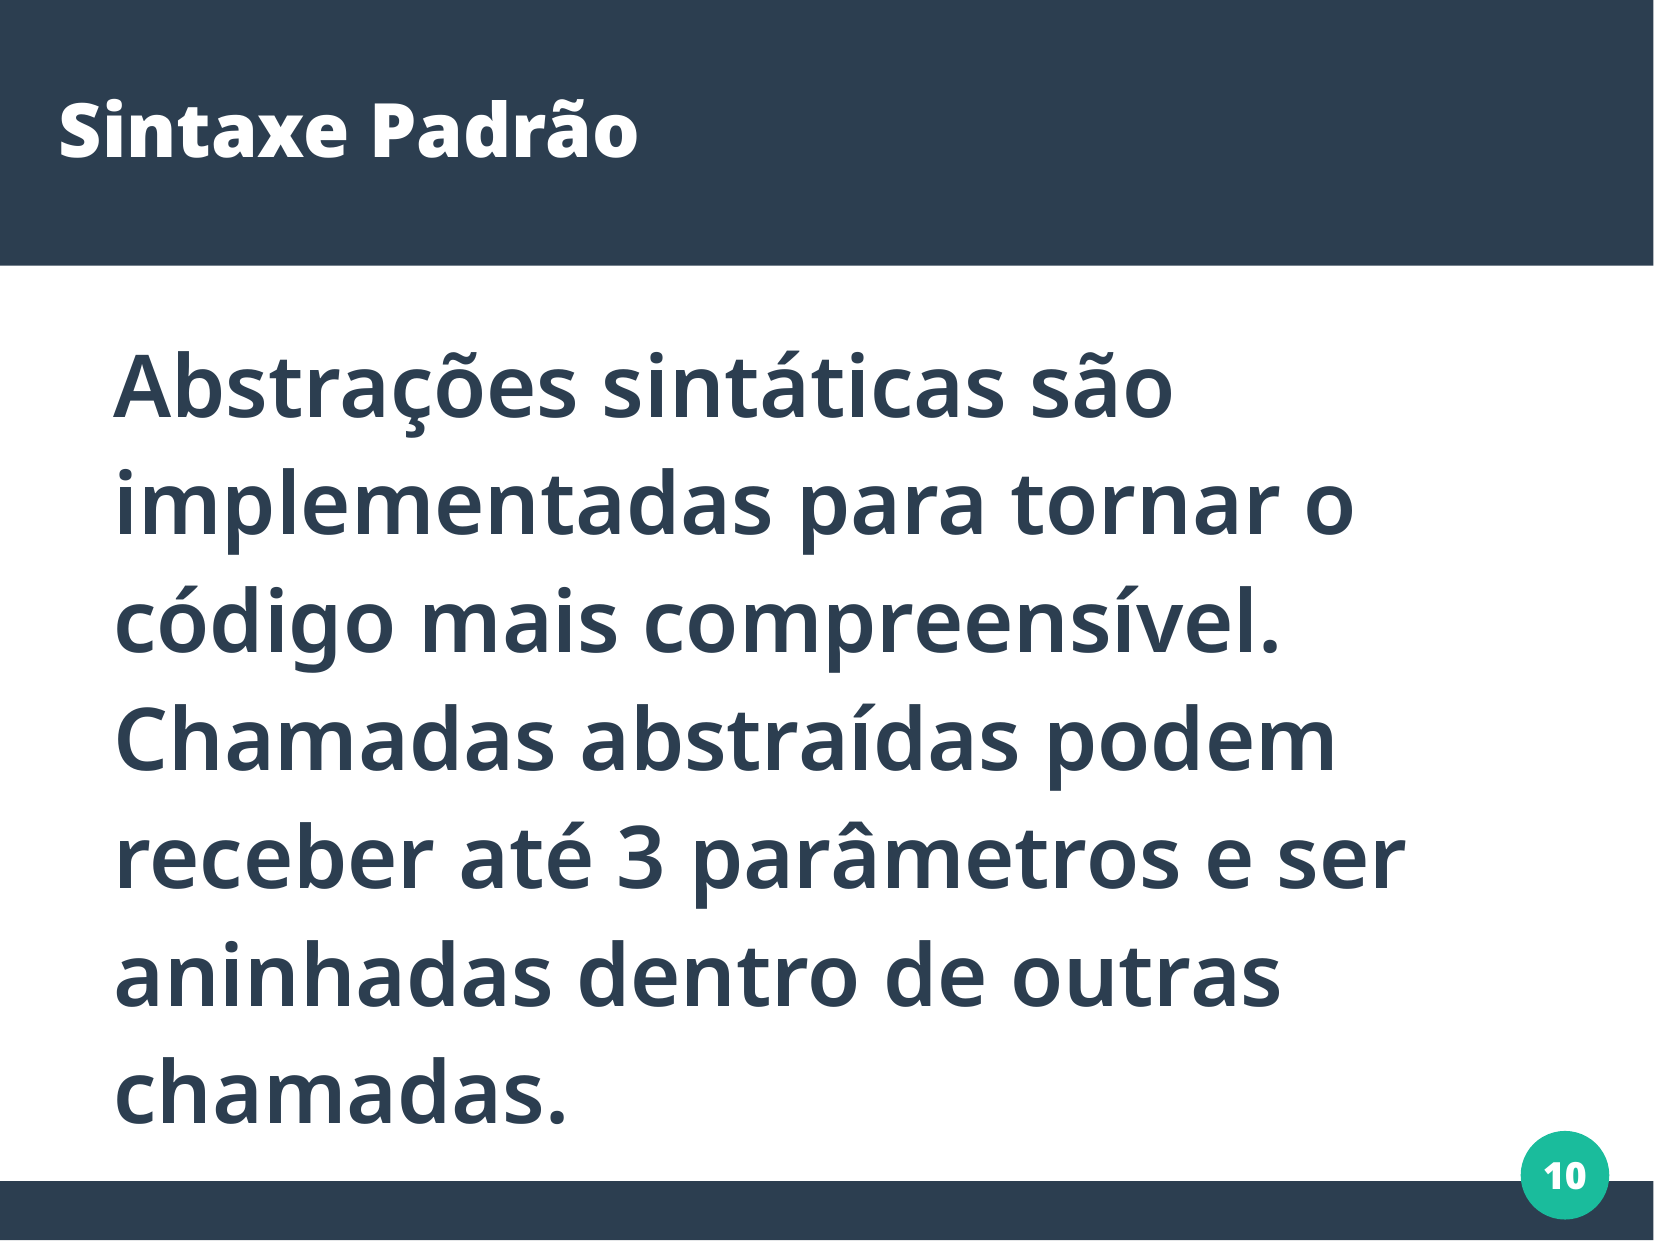

# Sintaxe Padrão
Abstrações sintáticas são implementadas para tornar o código mais compreensível. Chamadas abstraídas podem receber até 3 parâmetros e ser aninhadas dentro de outras chamadas.
10